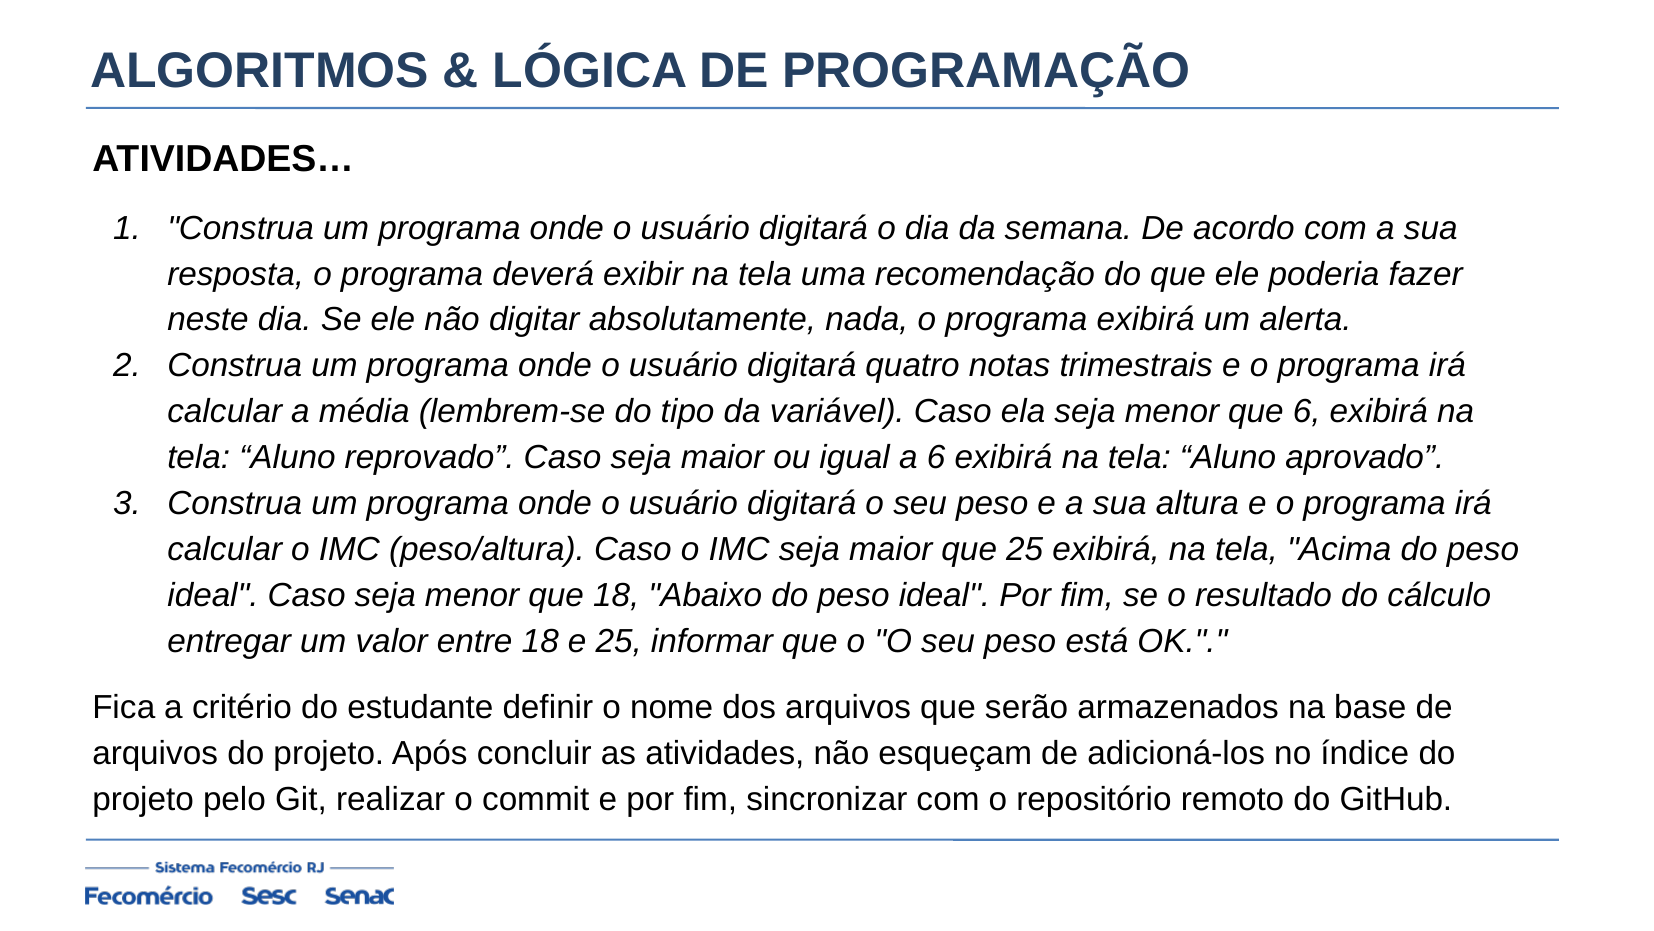

ALGORITMOS & LÓGICA DE PROGRAMAÇÃO
ATIVIDADES…
"Construa um programa onde o usuário digitará o dia da semana. De acordo com a sua resposta, o programa deverá exibir na tela uma recomendação do que ele poderia fazer neste dia. Se ele não digitar absolutamente, nada, o programa exibirá um alerta.
Construa um programa onde o usuário digitará quatro notas trimestrais e o programa irá calcular a média (lembrem-se do tipo da variável). Caso ela seja menor que 6, exibirá na tela: “Aluno reprovado”. Caso seja maior ou igual a 6 exibirá na tela: “Aluno aprovado”.
Construa um programa onde o usuário digitará o seu peso e a sua altura e o programa irá calcular o IMC (peso/altura). Caso o IMC seja maior que 25 exibirá, na tela, "Acima do peso ideal". Caso seja menor que 18, "Abaixo do peso ideal". Por fim, se o resultado do cálculo entregar um valor entre 18 e 25, informar que o "O seu peso está OK."."
Fica a critério do estudante definir o nome dos arquivos que serão armazenados na base de arquivos do projeto. Após concluir as atividades, não esqueçam de adicioná-los no índice do projeto pelo Git, realizar o commit e por fim, sincronizar com o repositório remoto do GitHub.